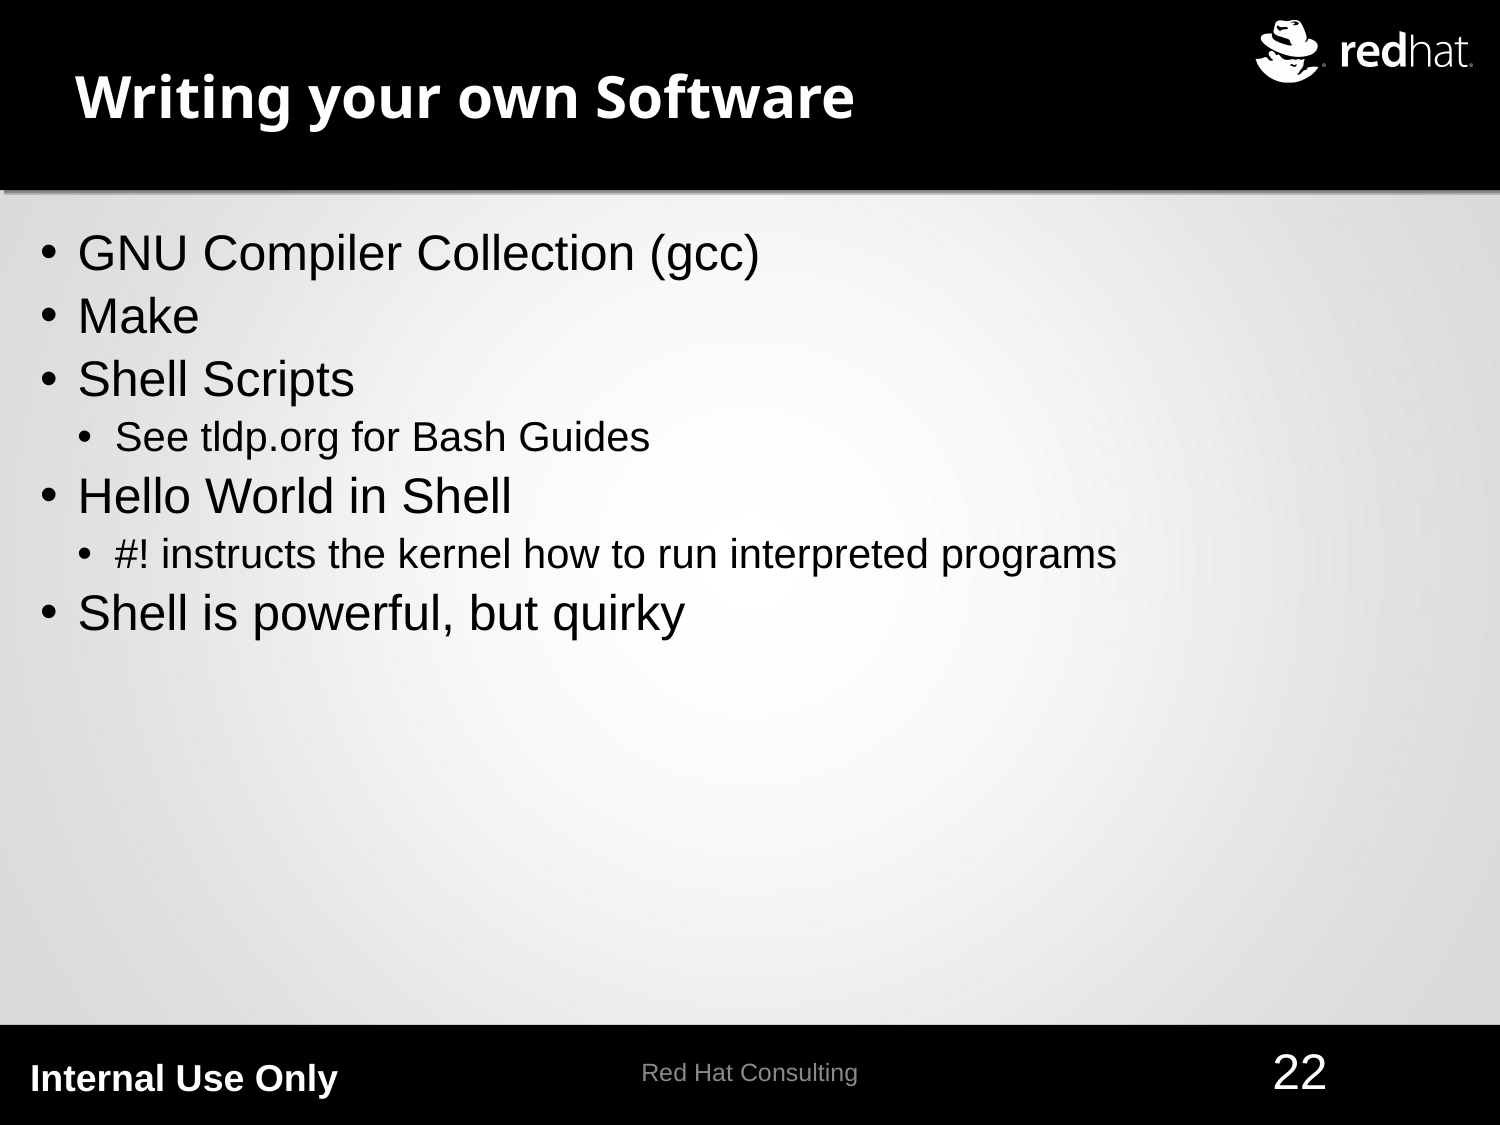

# Writing your own Software
GNU Compiler Collection (gcc)
Make
Shell Scripts
See tldp.org for Bash Guides
Hello World in Shell
#! instructs the kernel how to run interpreted programs
Shell is powerful, but quirky
Red Hat Consulting